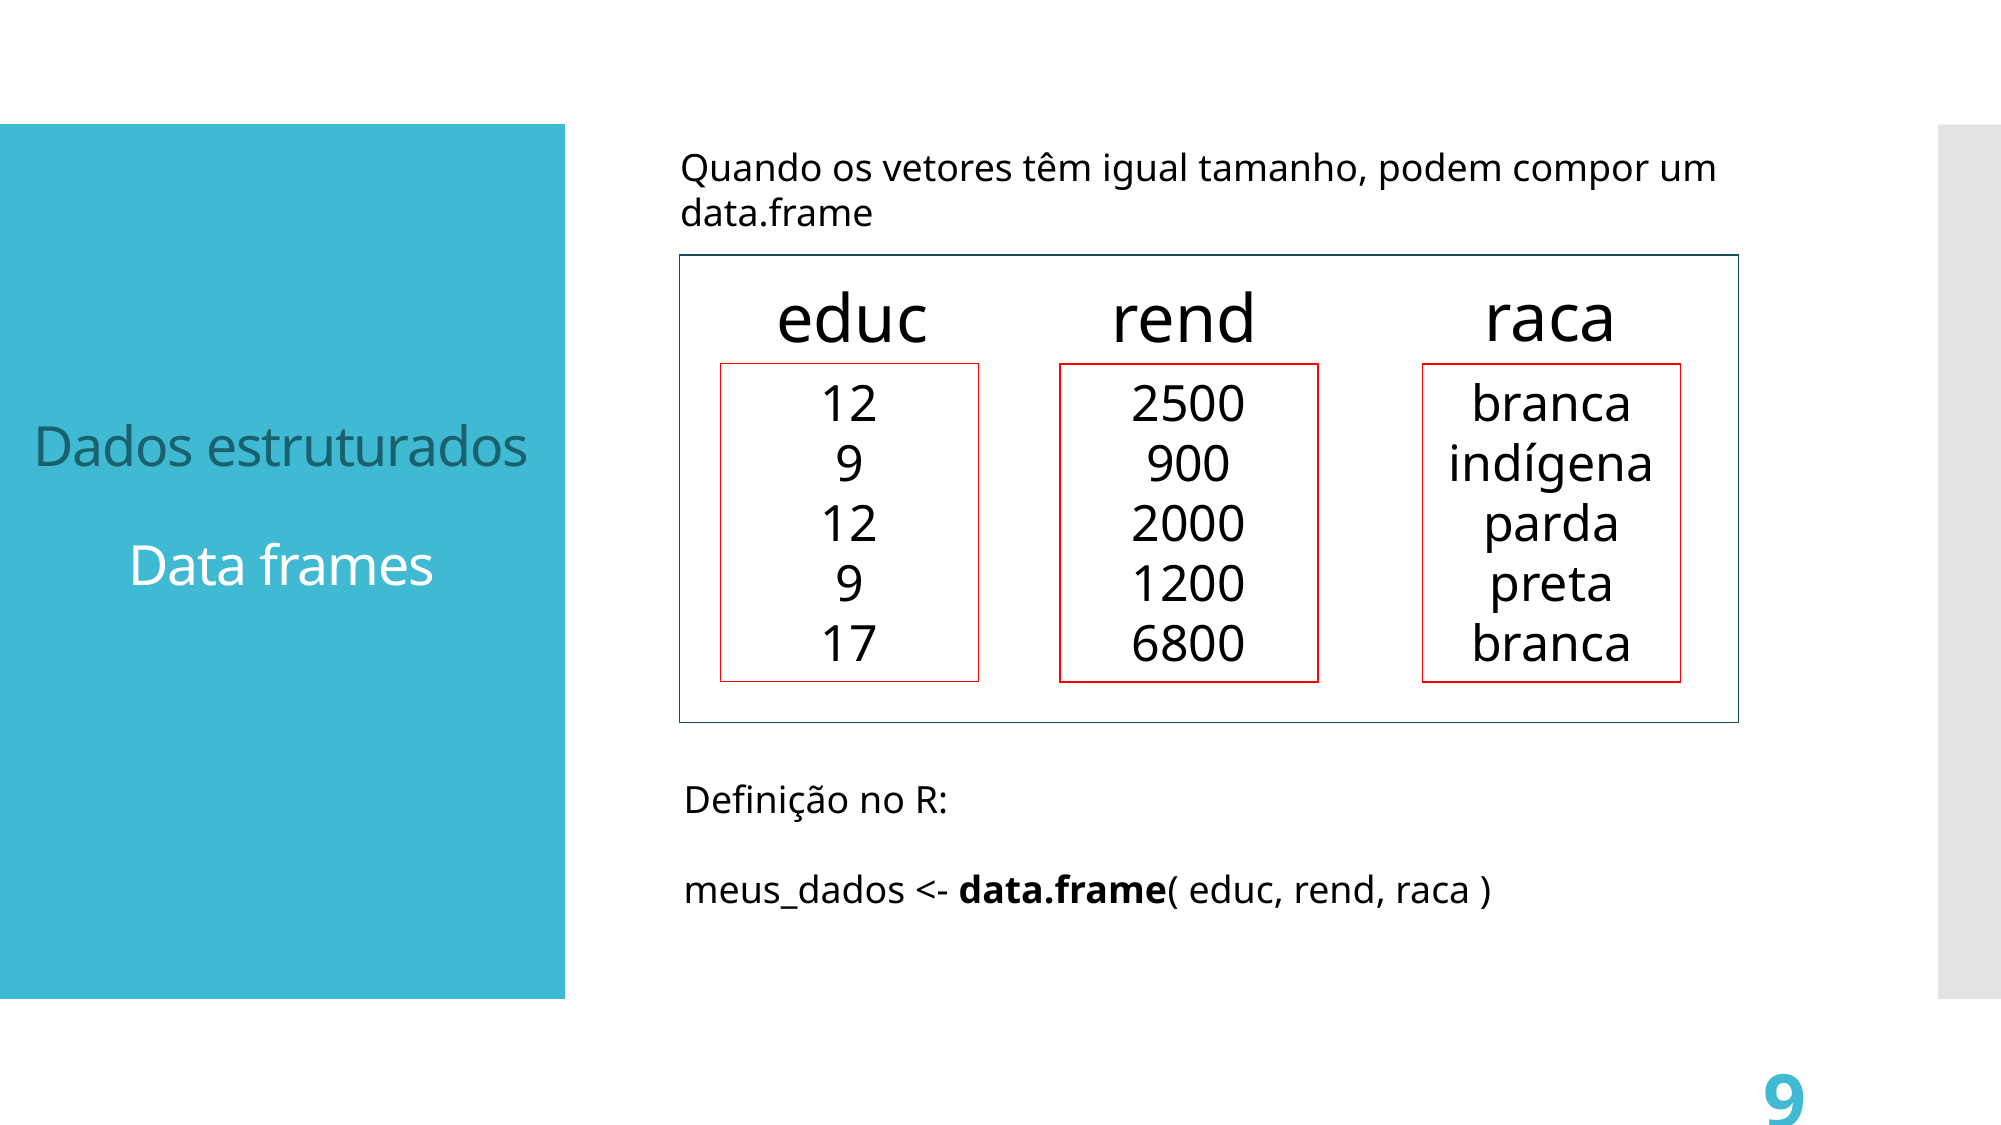

Quando os vetores têm igual tamanho, podem compor um data.frame
raca
rend
educ
12
9
12
9
17
2500
900
2000
1200
6800
branca
indígena
parda
preta
branca
Dados estruturados
Data frames
Definição no R:
meus_dados <- data.frame( educ, rend, raca )
9